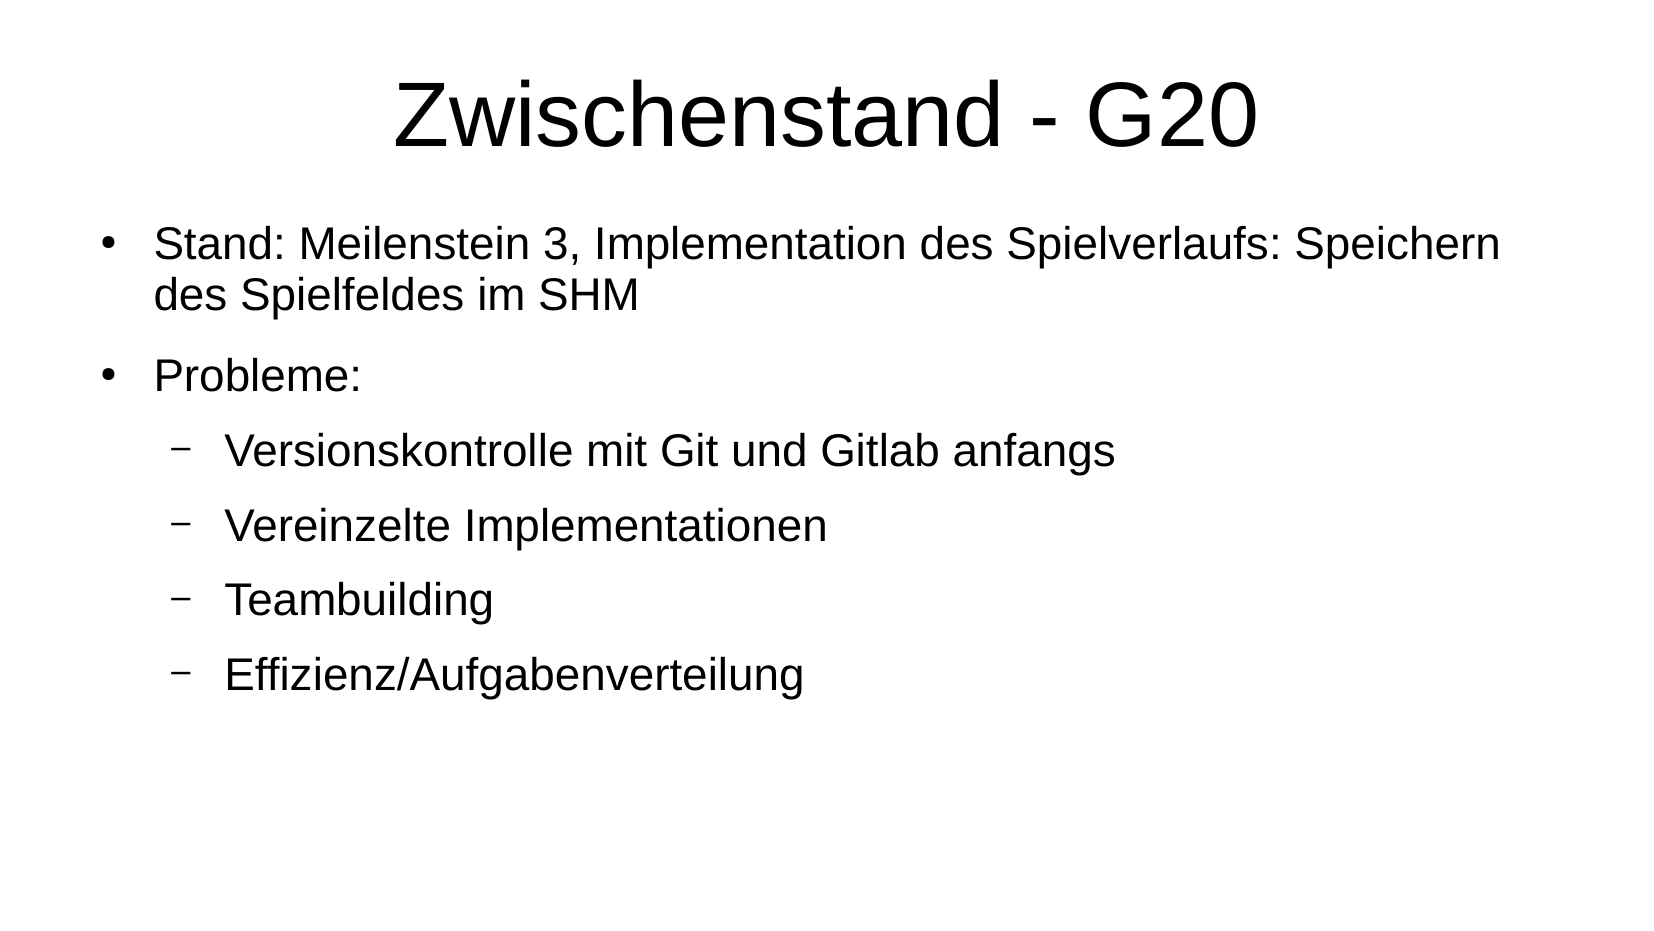

# Zwischenstand - G20
Stand: Meilenstein 3, Implementation des Spielverlaufs: Speichern des Spielfeldes im SHM
Probleme:
Versionskontrolle mit Git und Gitlab anfangs
Vereinzelte Implementationen
Teambuilding
Effizienz/Aufgabenverteilung